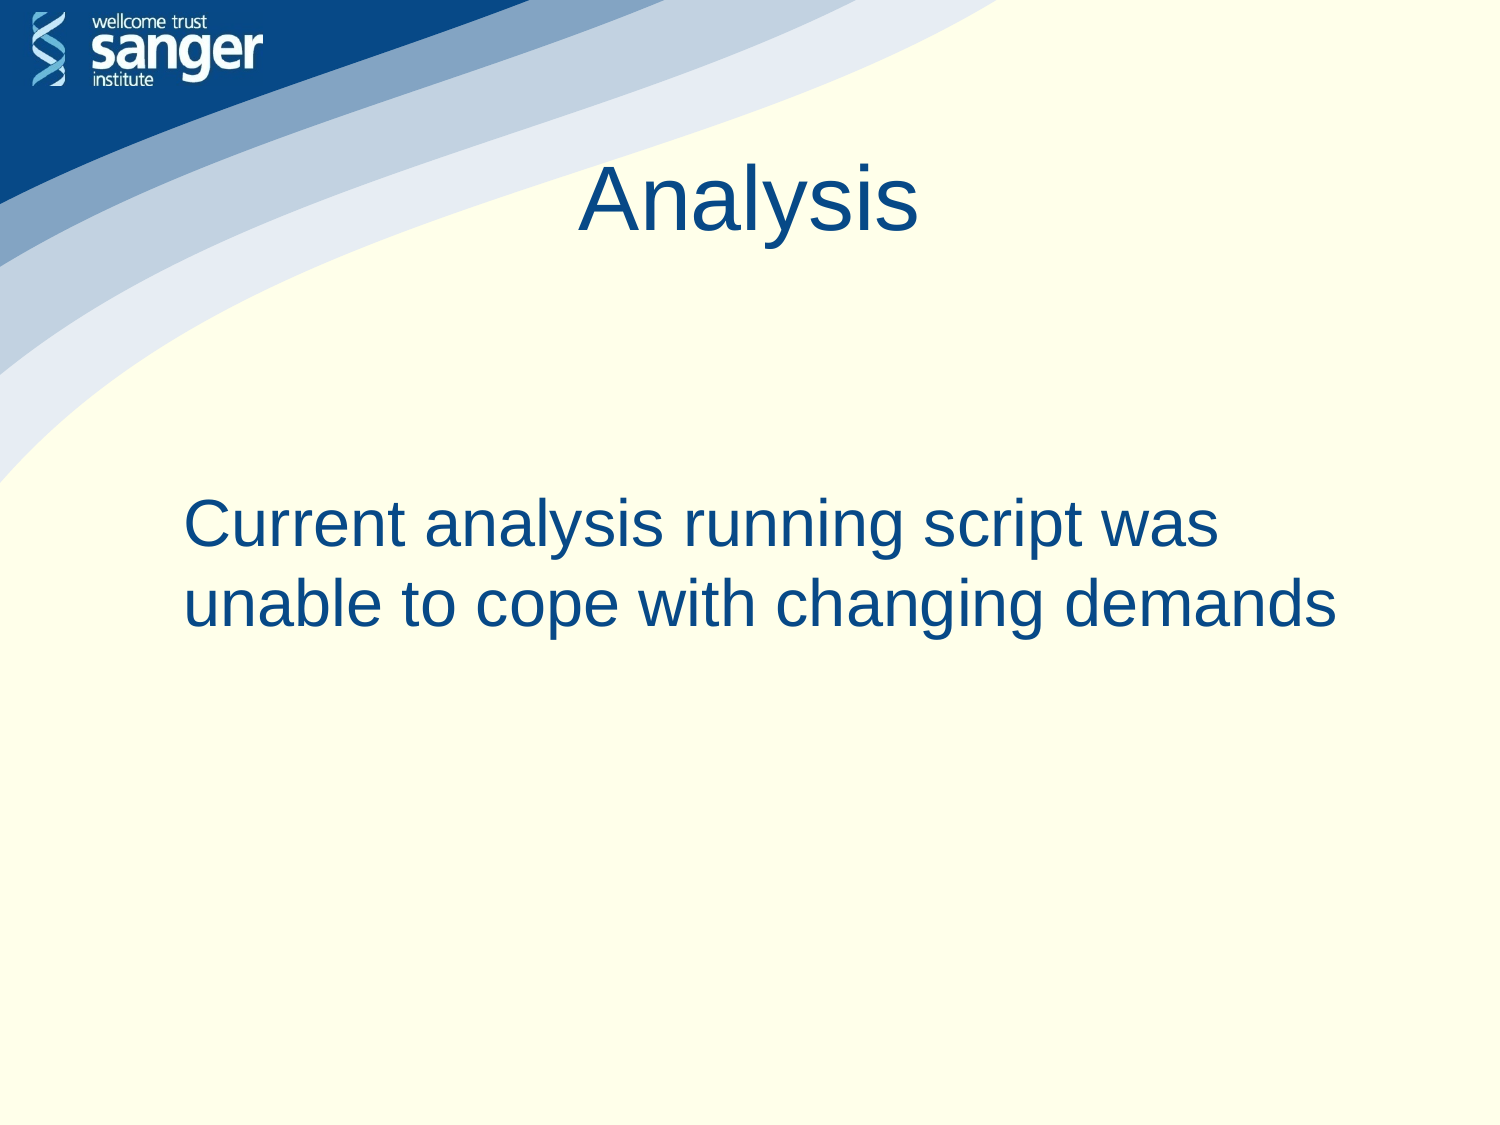

# Analysis
Current analysis running script was unable to cope with changing demands